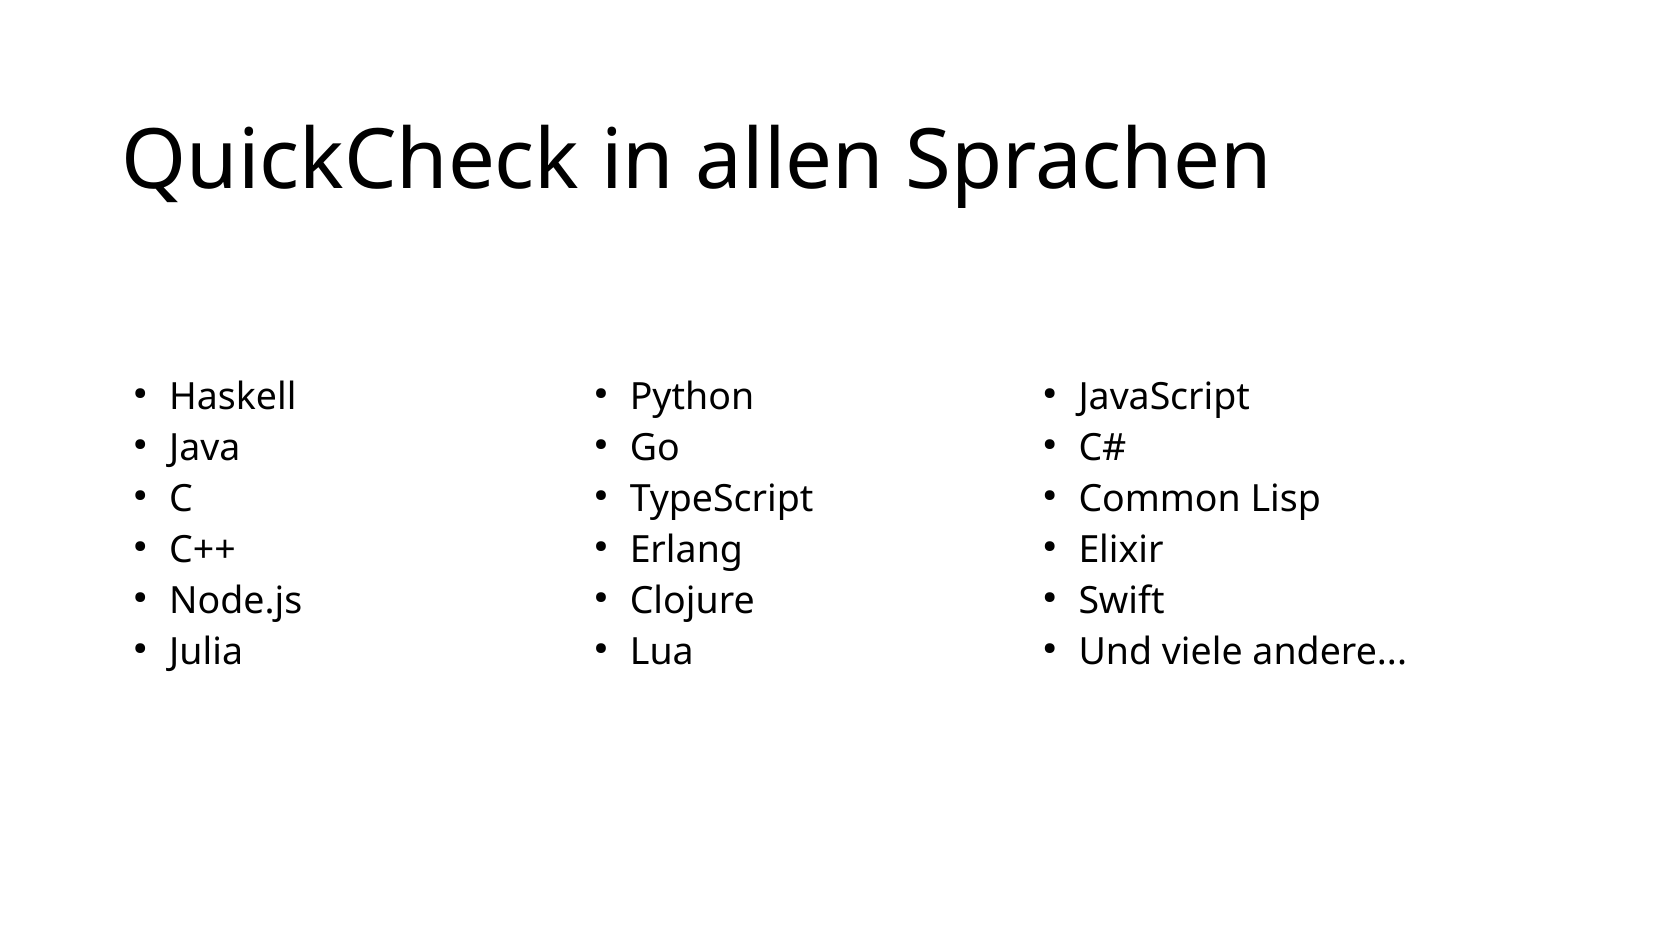

QuickCheck in allen Sprachen
Haskell
Java
C
C++
Node.js
Julia
Python
Go
TypeScript
Erlang
Clojure
Lua
JavaScript
C#
Common Lisp
Elixir
Swift
Und viele andere...